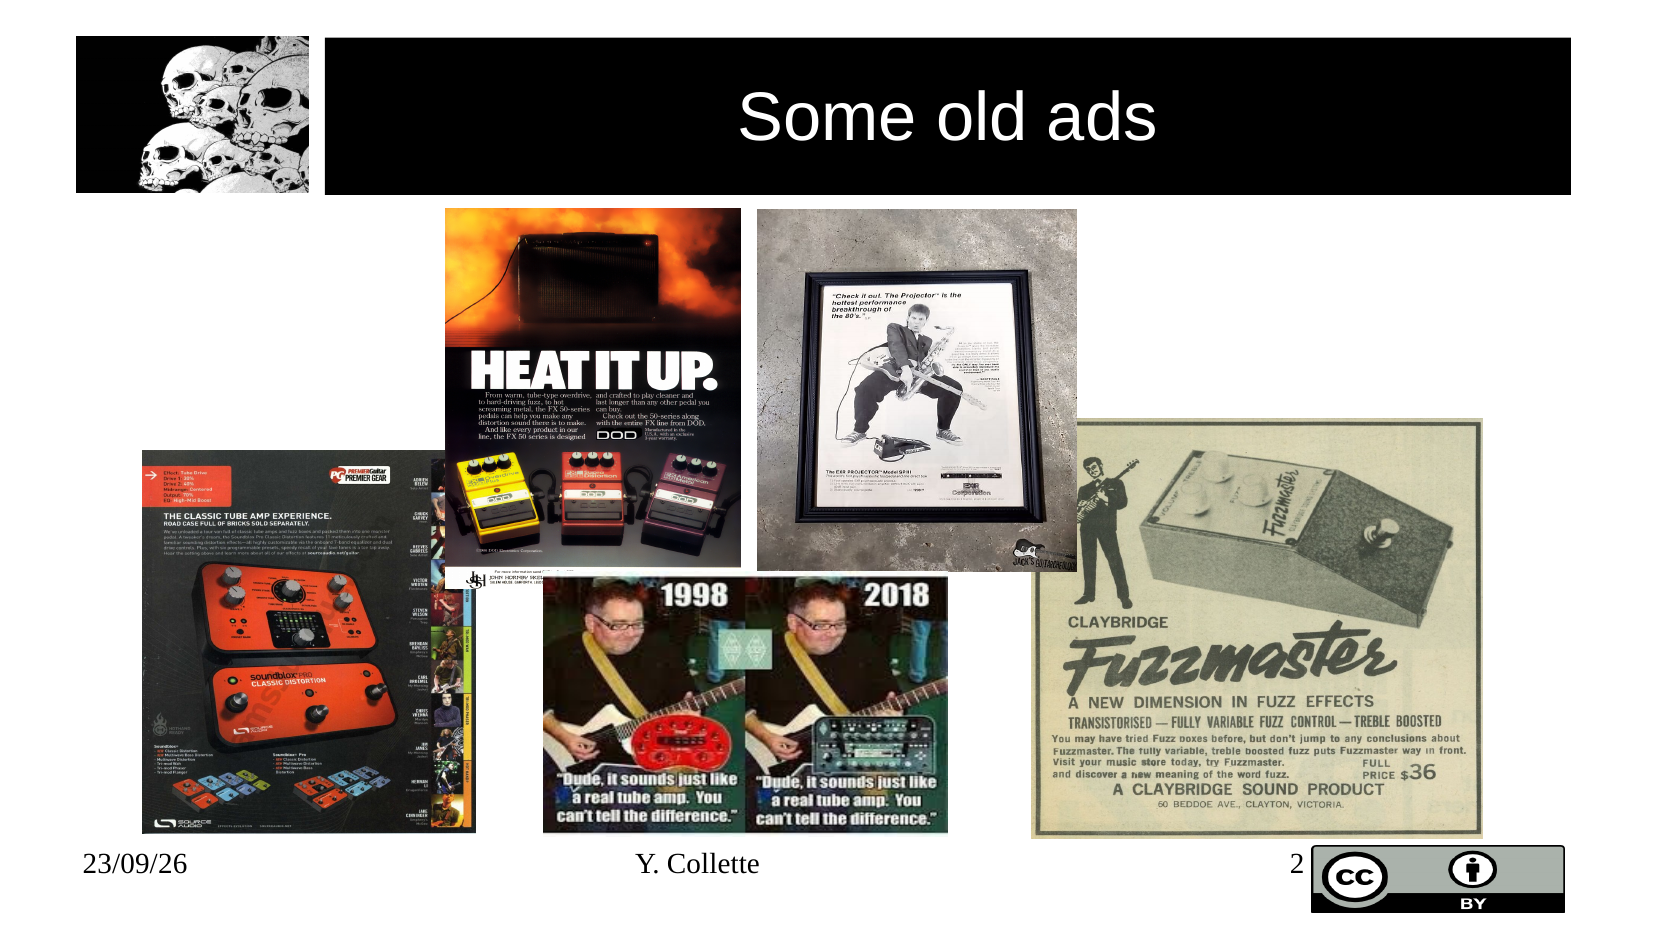

# Some old ads
Y. Collette
2